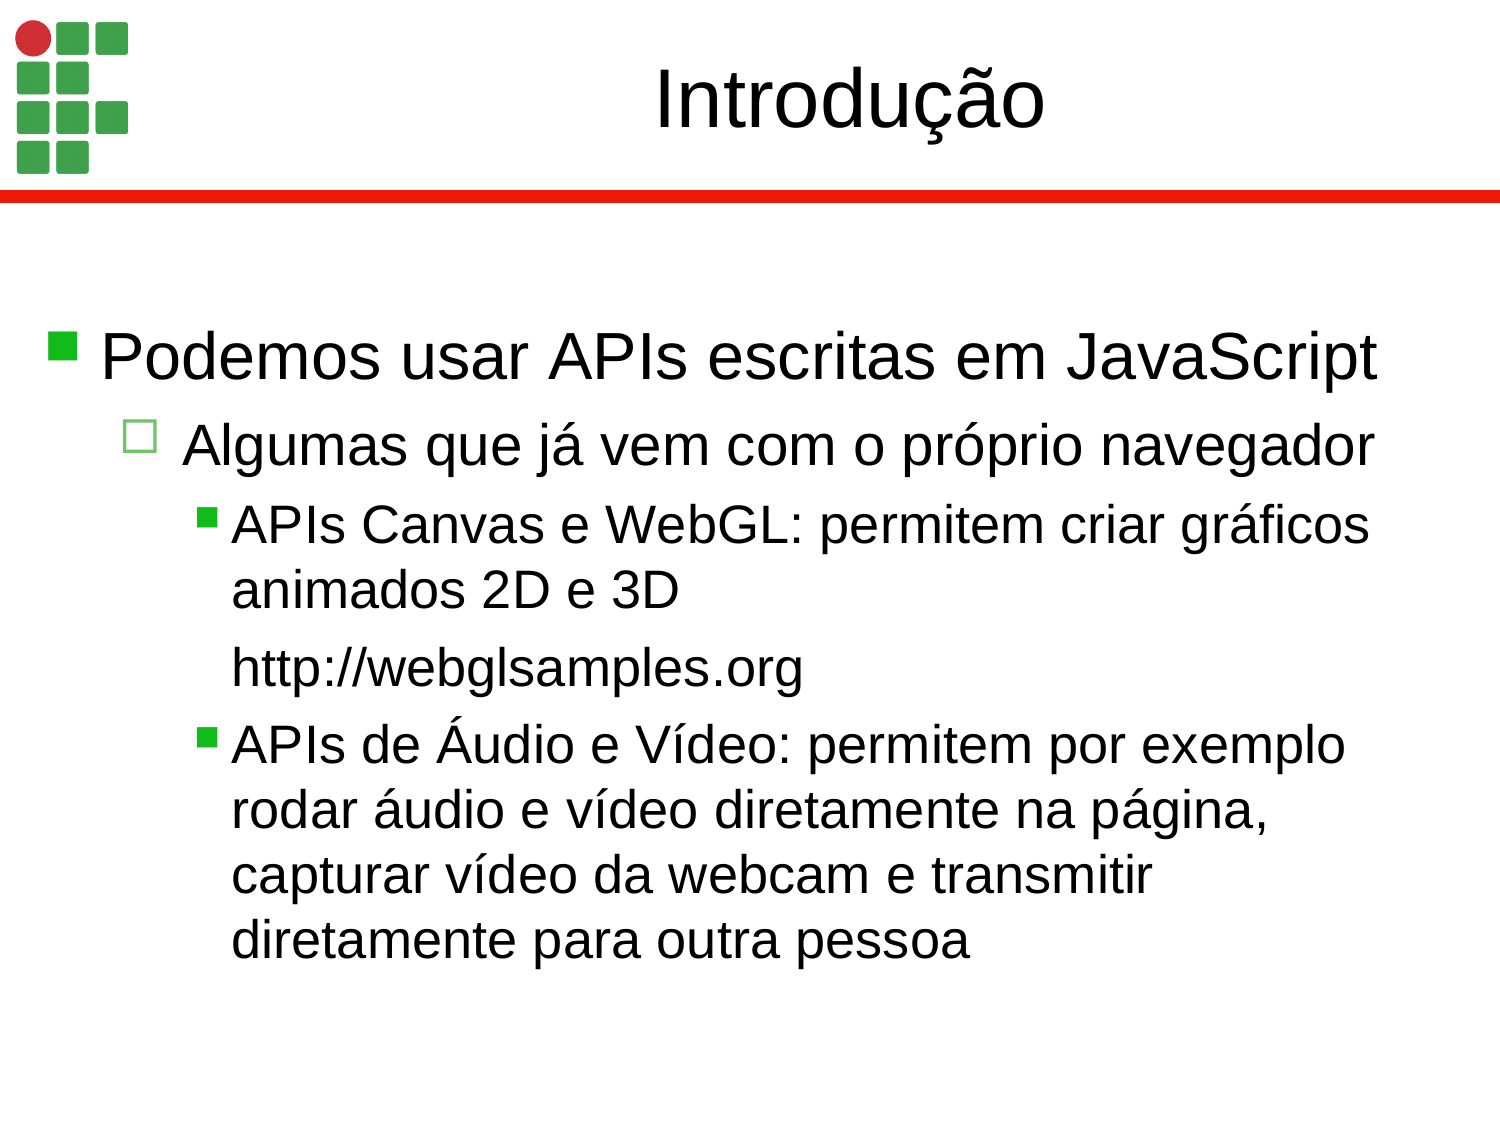

# Introdução
Podemos usar APIs escritas em JavaScript
 Algumas que já vem com o próprio navegador
APIs Canvas e WebGL: permitem criar gráficos animados 2D e 3D
http://webglsamples.org
APIs de Áudio e Vídeo: permitem por exemplo rodar áudio e vídeo diretamente na página, capturar vídeo da webcam e transmitir diretamente para outra pessoa